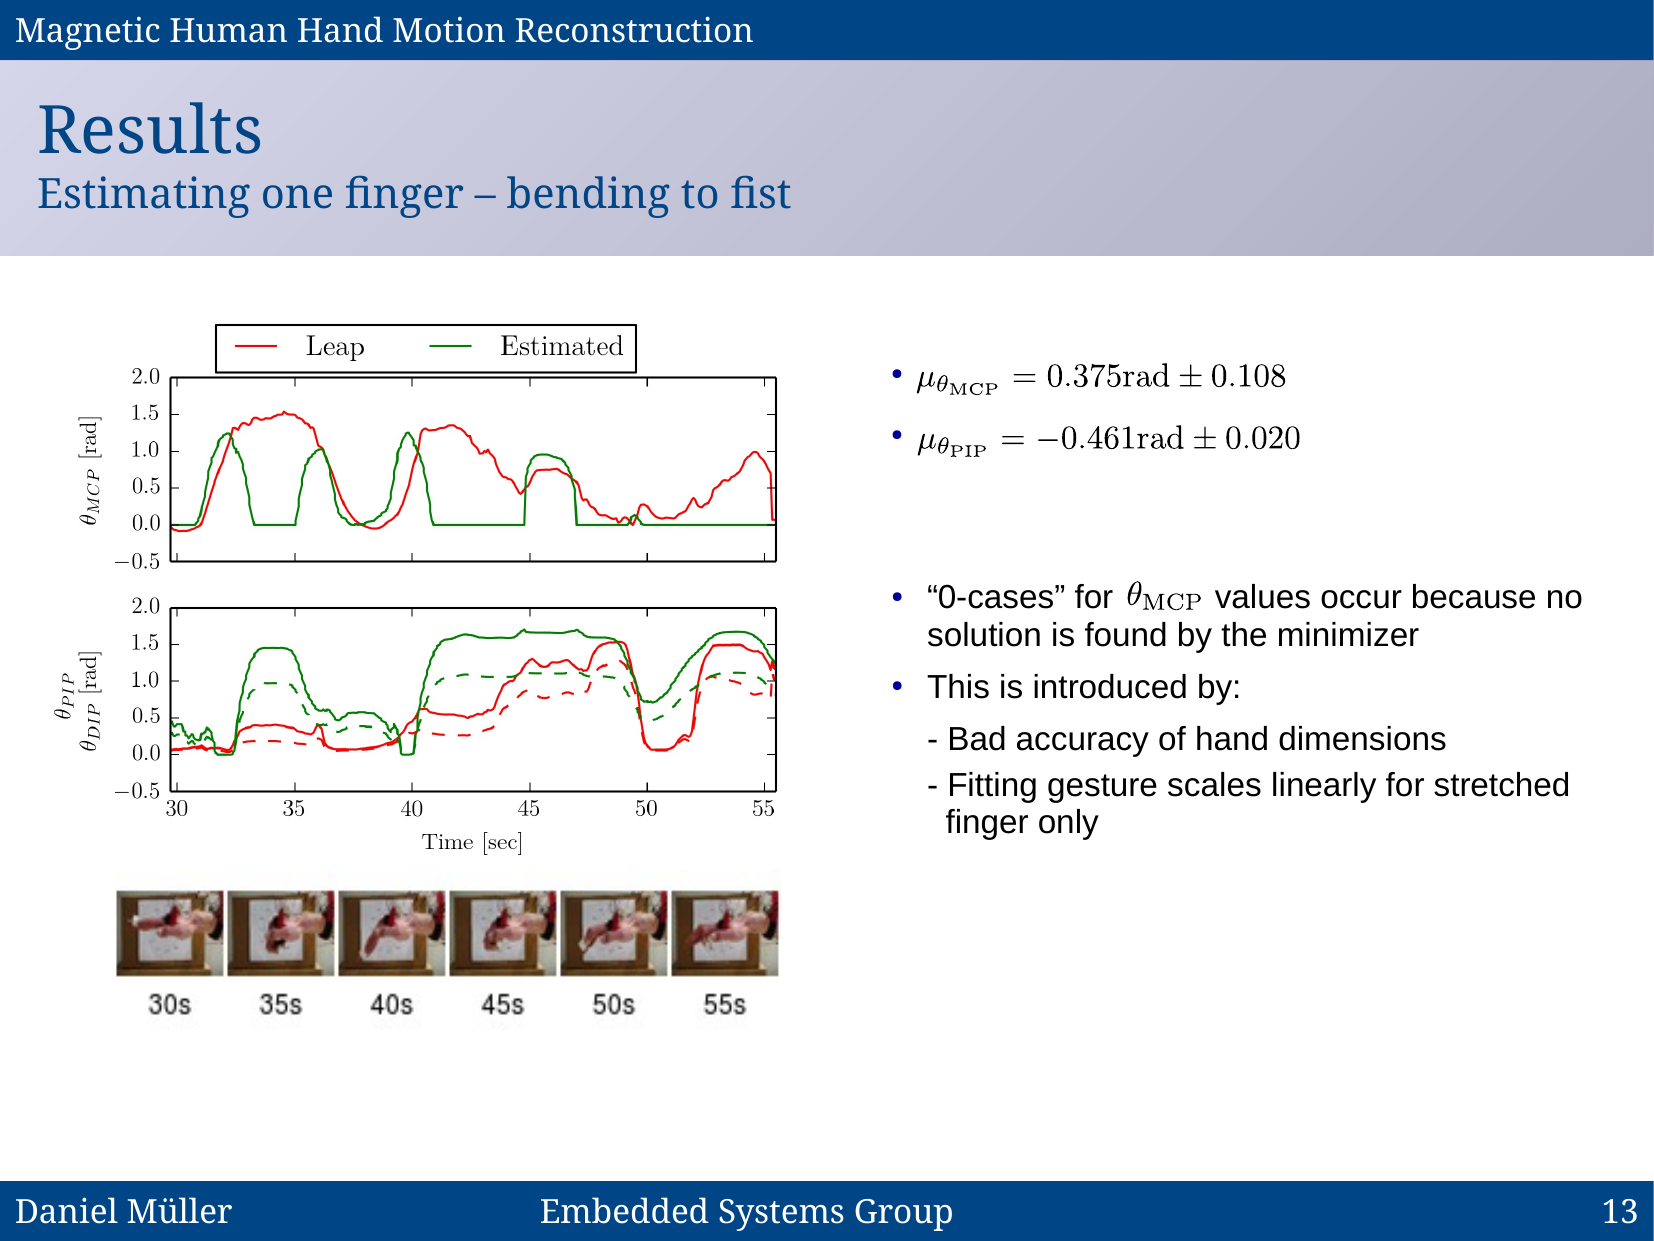

# Results Estimating one finger – bending to fist
“0-cases” for values occur because no solution is found by the minimizer
This is introduced by:
- Bad accuracy of hand dimensions
- Fitting gesture scales linearly for stretched finger only